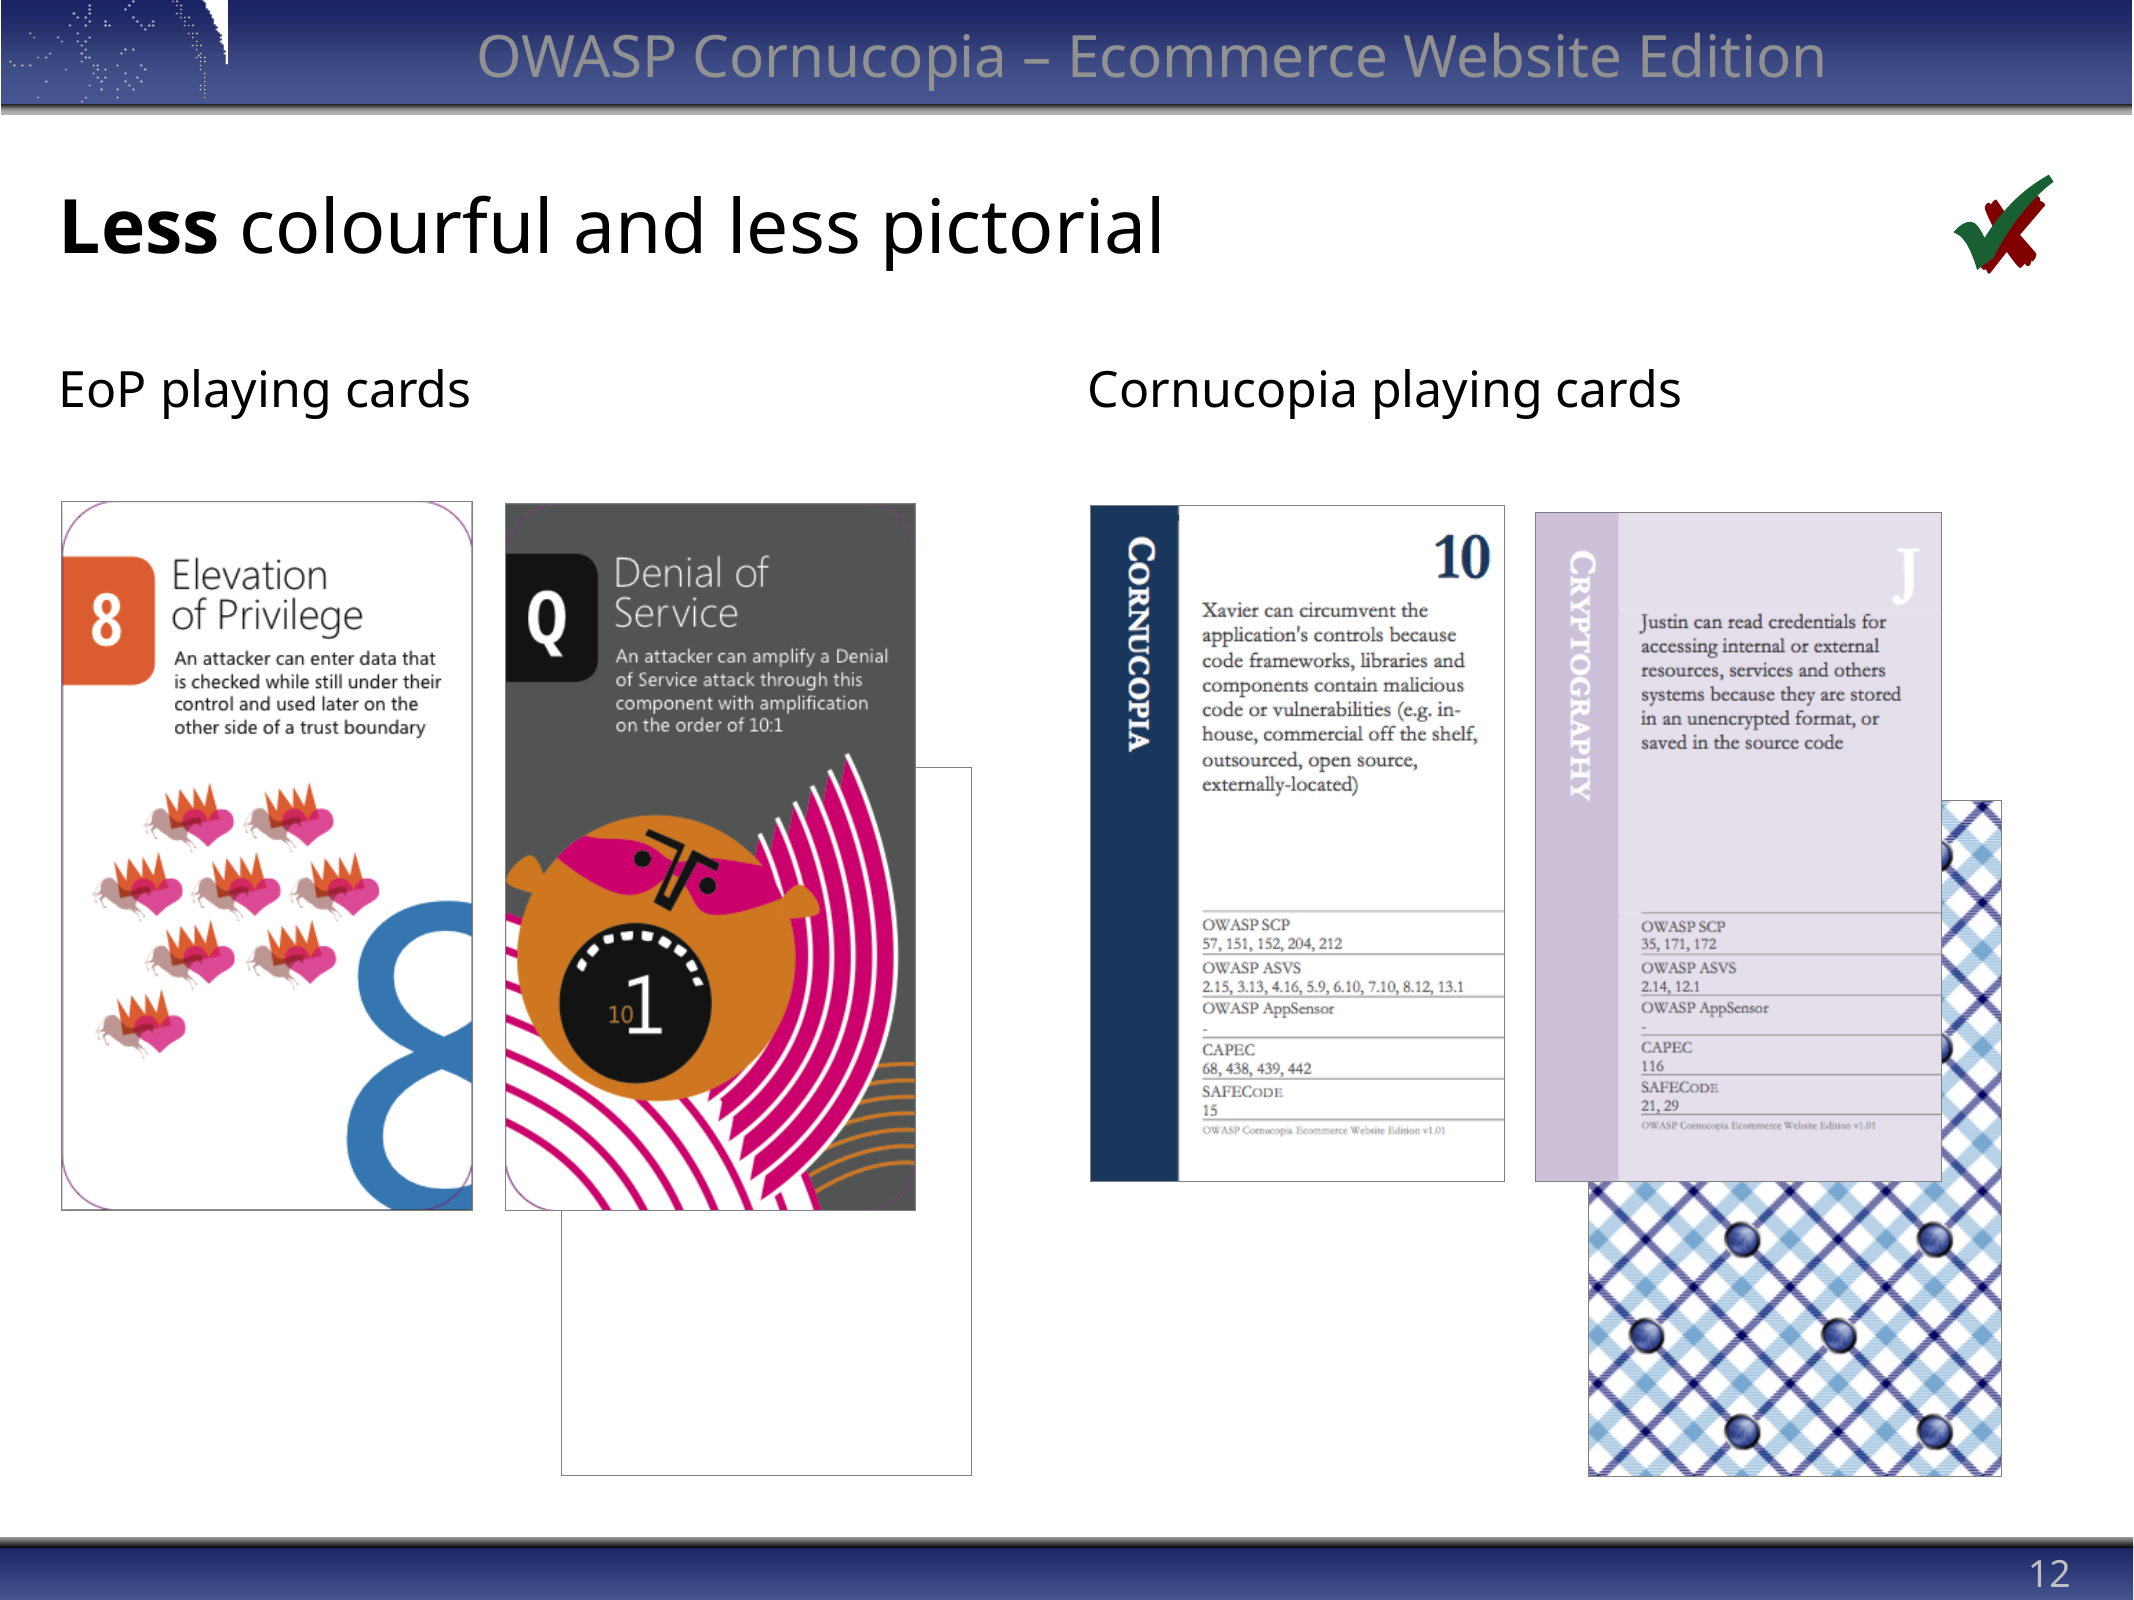

# Less colourful and less pictorial
û
ü
EoP playing cards
Cornucopia playing cards